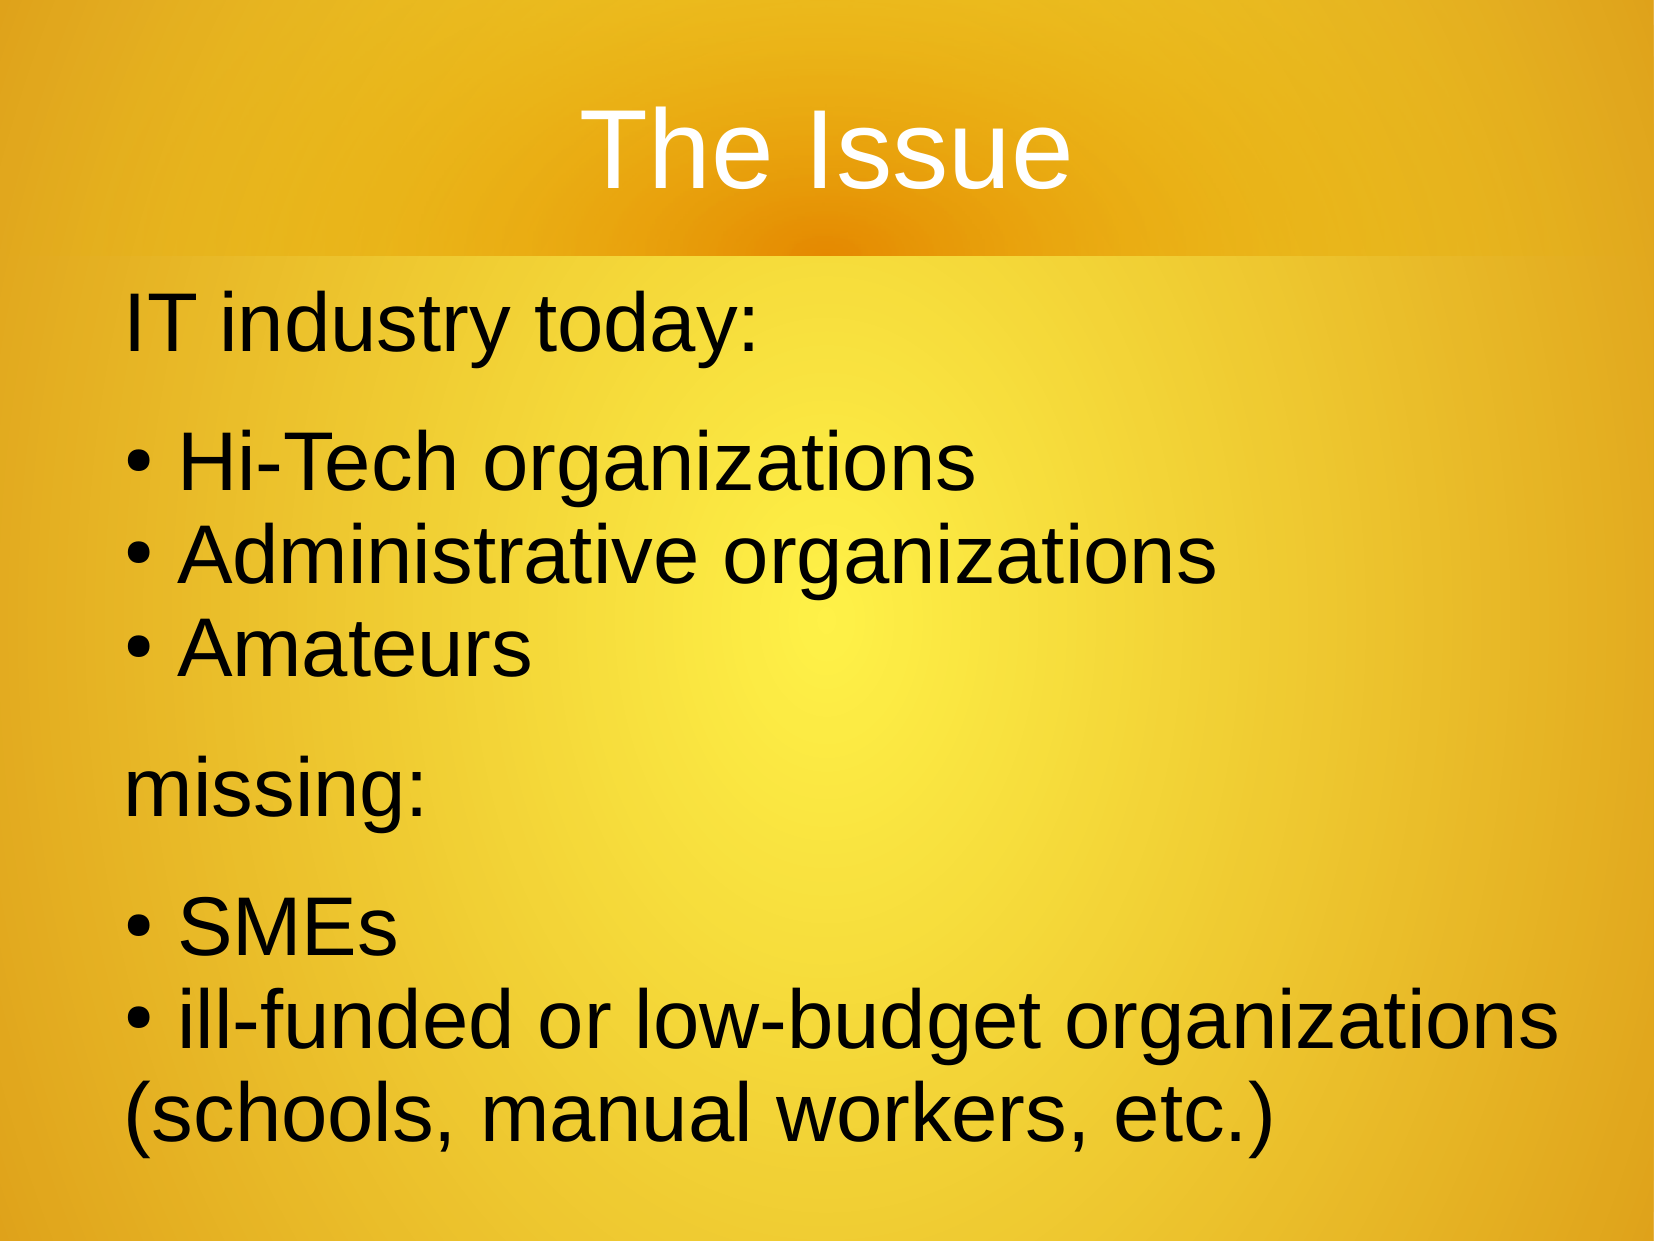

# The Issue
IT industry today:
 Hi-Tech organizations
 Administrative organizations
 Amateurs
missing:
 SMEs
 ill-funded or low-budget organizations (schools, manual workers, etc.)